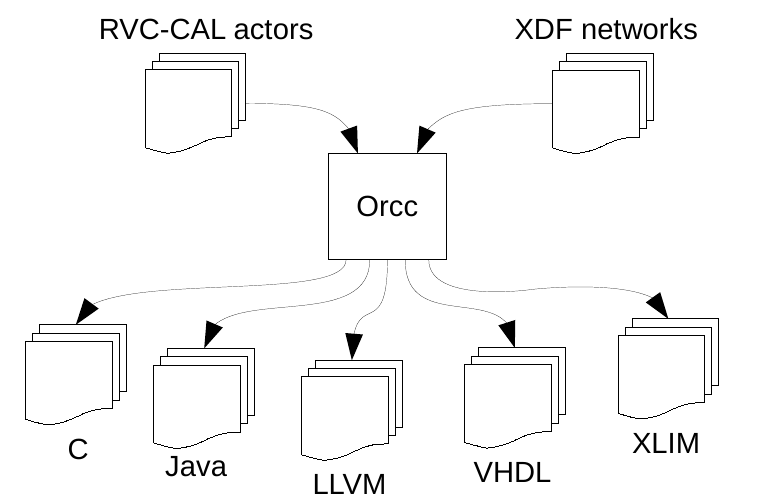

RVC-CAL actors
XDF networks
Orcc
XLIM
C
Java
VHDL
LLVM